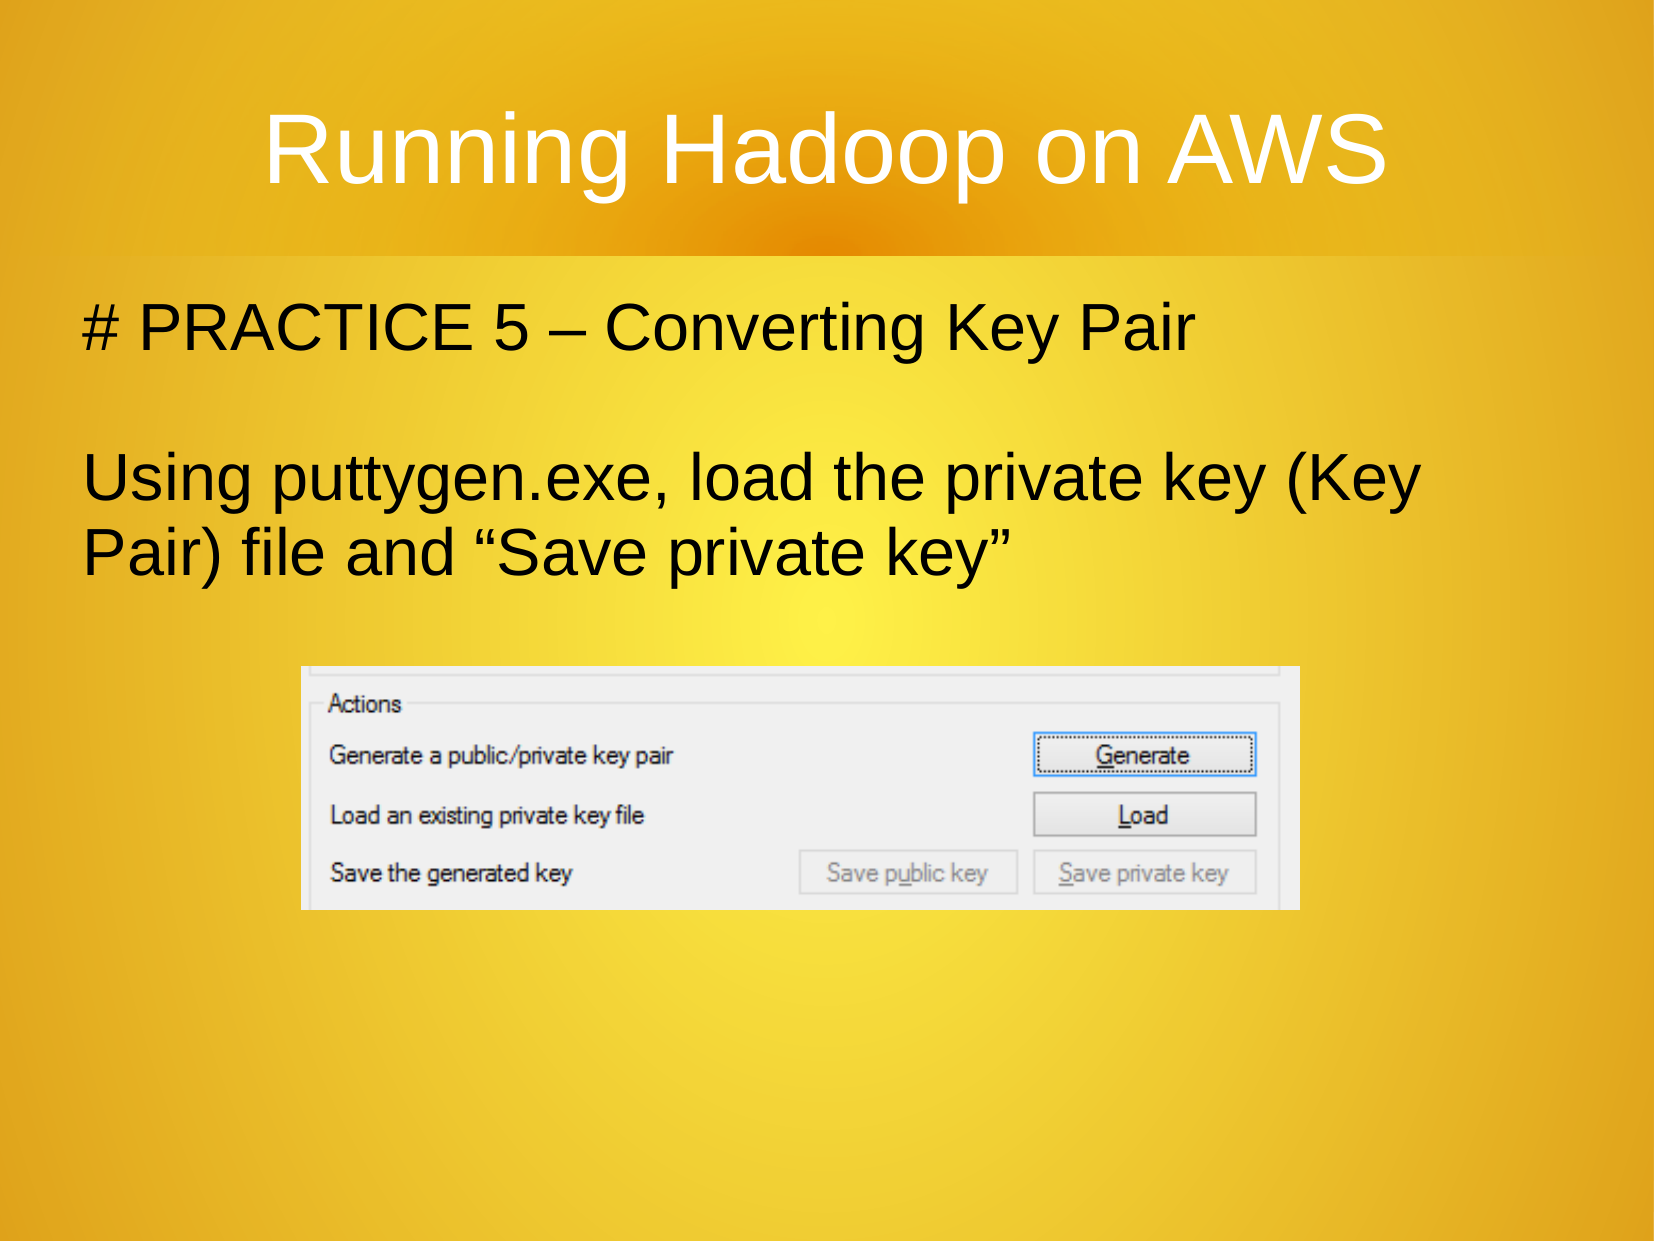

# Running Hadoop on AWS
# PRACTICE 5 – Converting Key Pair
Using puttygen.exe, load the private key (Key Pair) file and “Save private key”